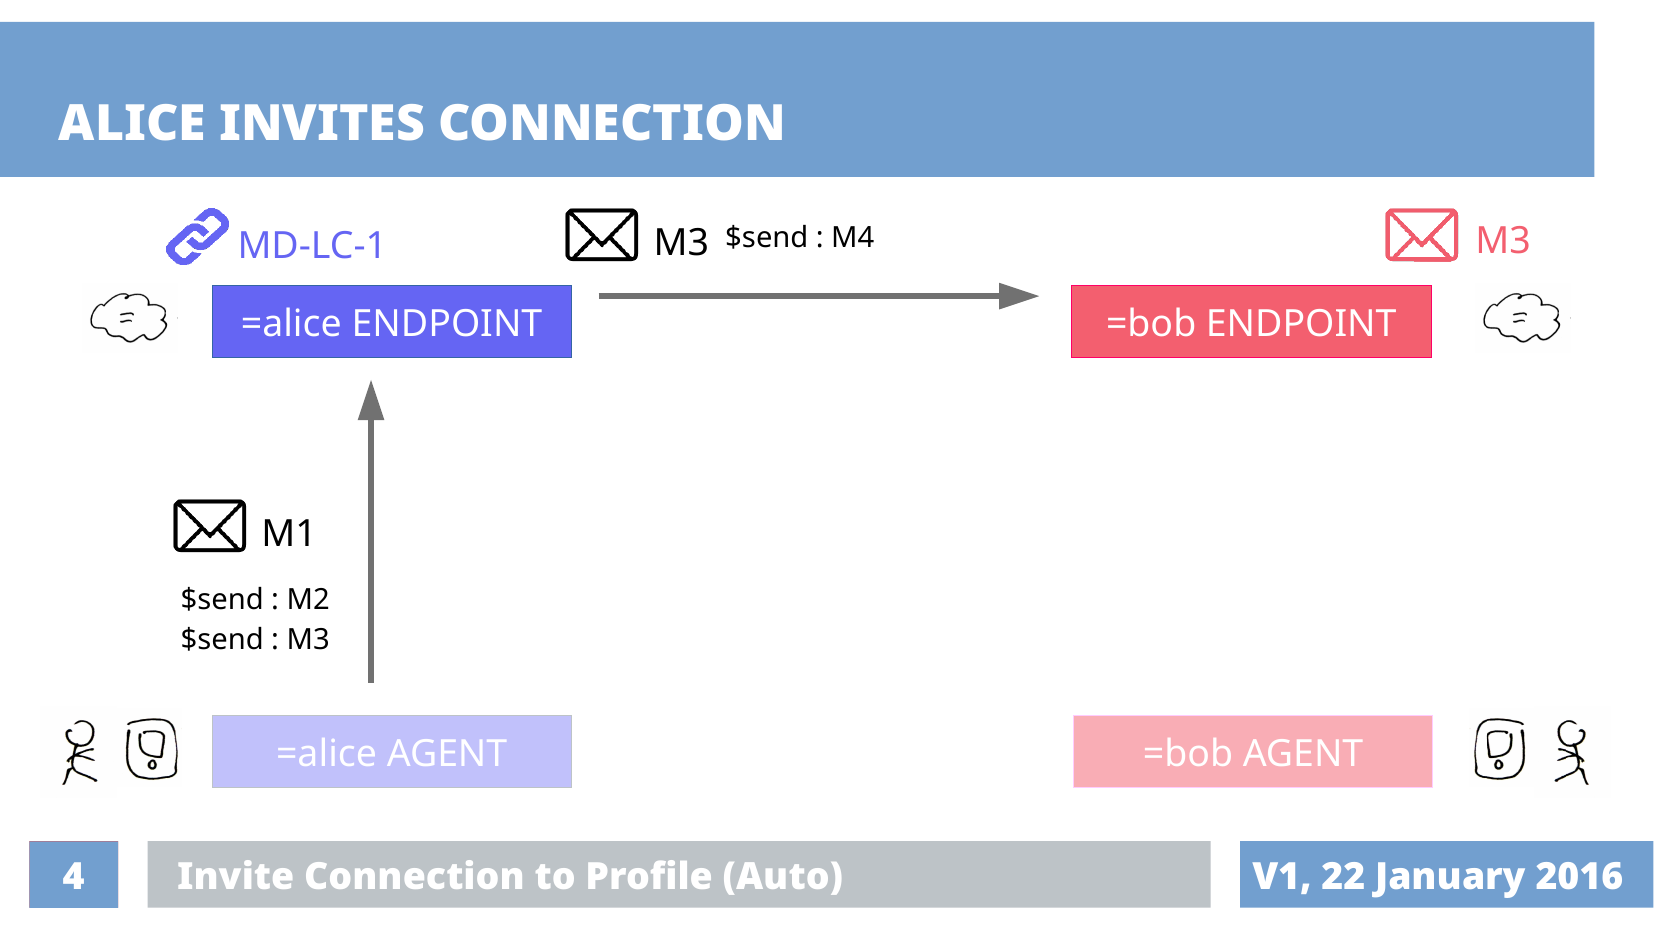

# ALICE INVITES CONNECTION
$send : M4
M3
M3
MD-LC-1
=alice ENDPOINT
=bob ENDPOINT
M1
$send : M2
$send : M3
=alice AGENT
=bob AGENT
4
Invite Connection to Profile (Auto)
V1, 22 January 2016